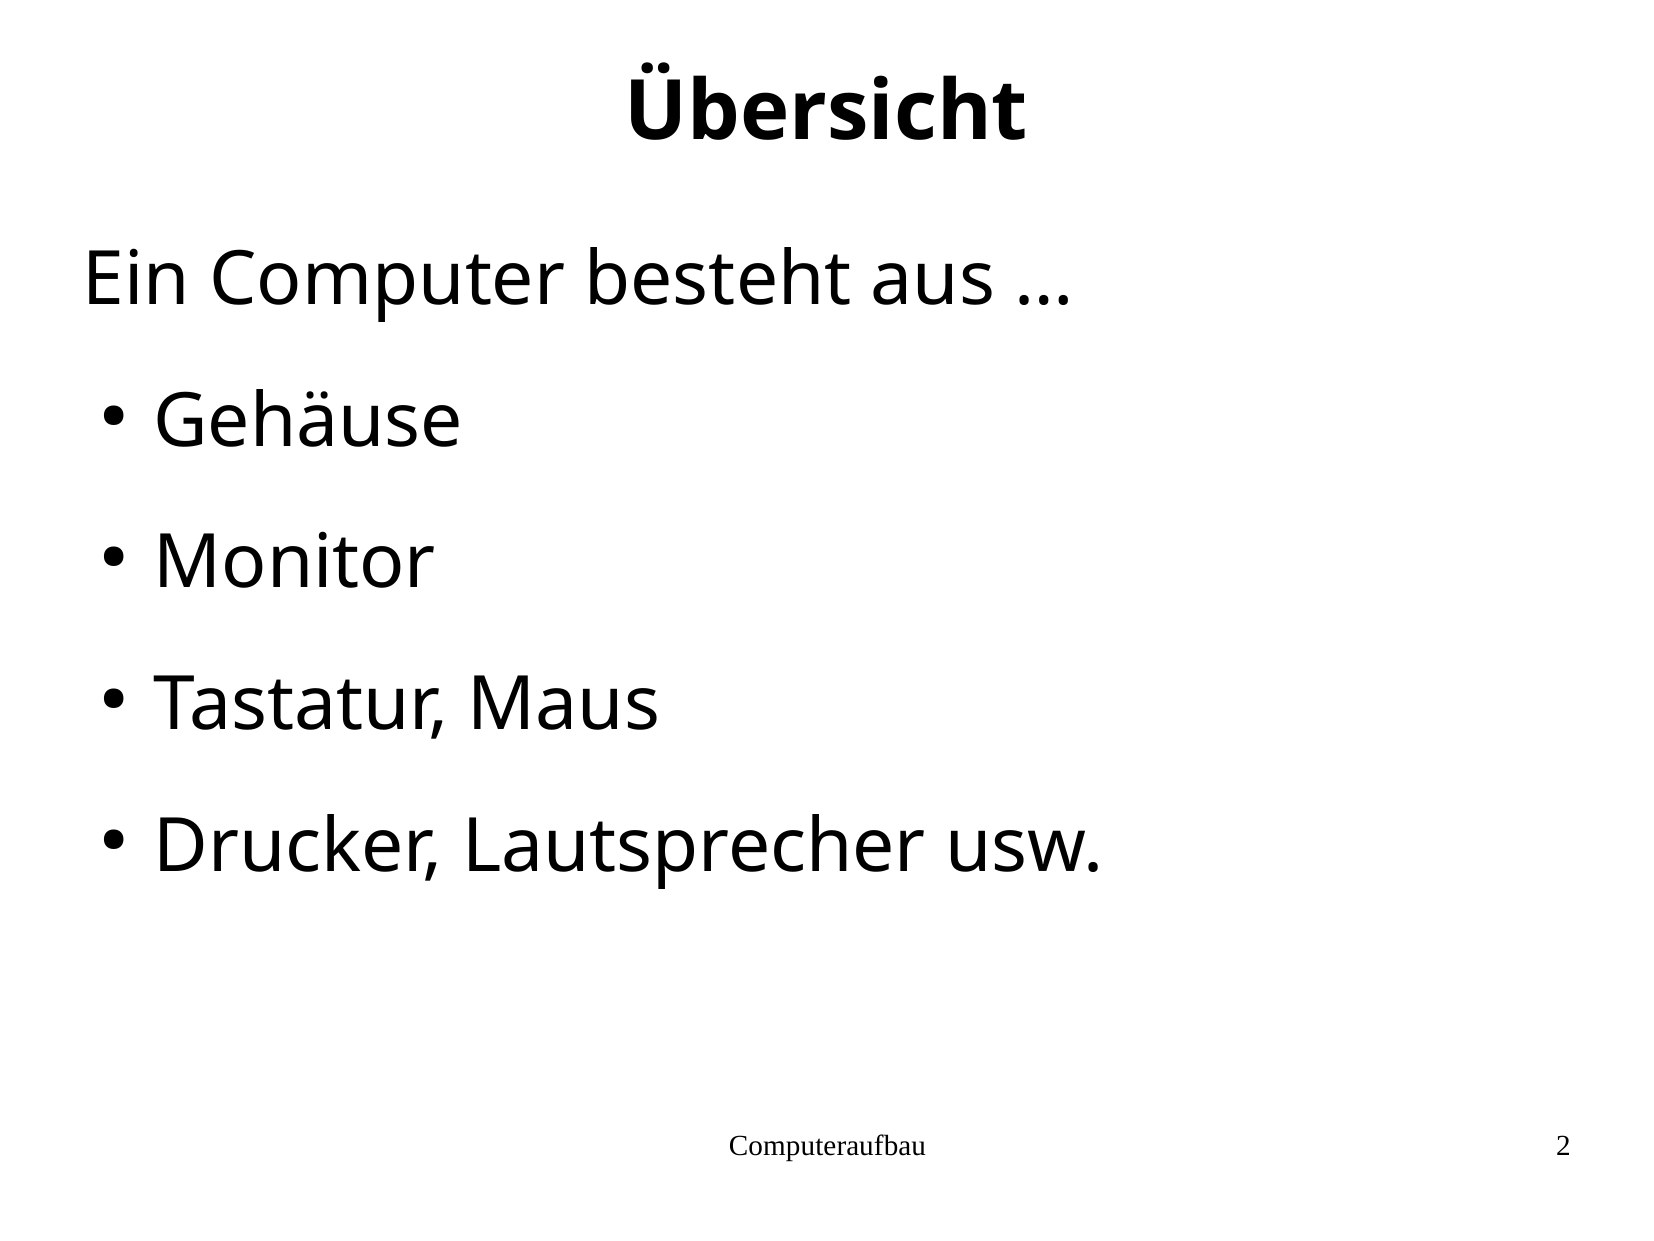

# Übersicht
Ein Computer besteht aus …
Gehäuse
Monitor
Tastatur, Maus
Drucker, Lautsprecher usw.
Computeraufbau
2